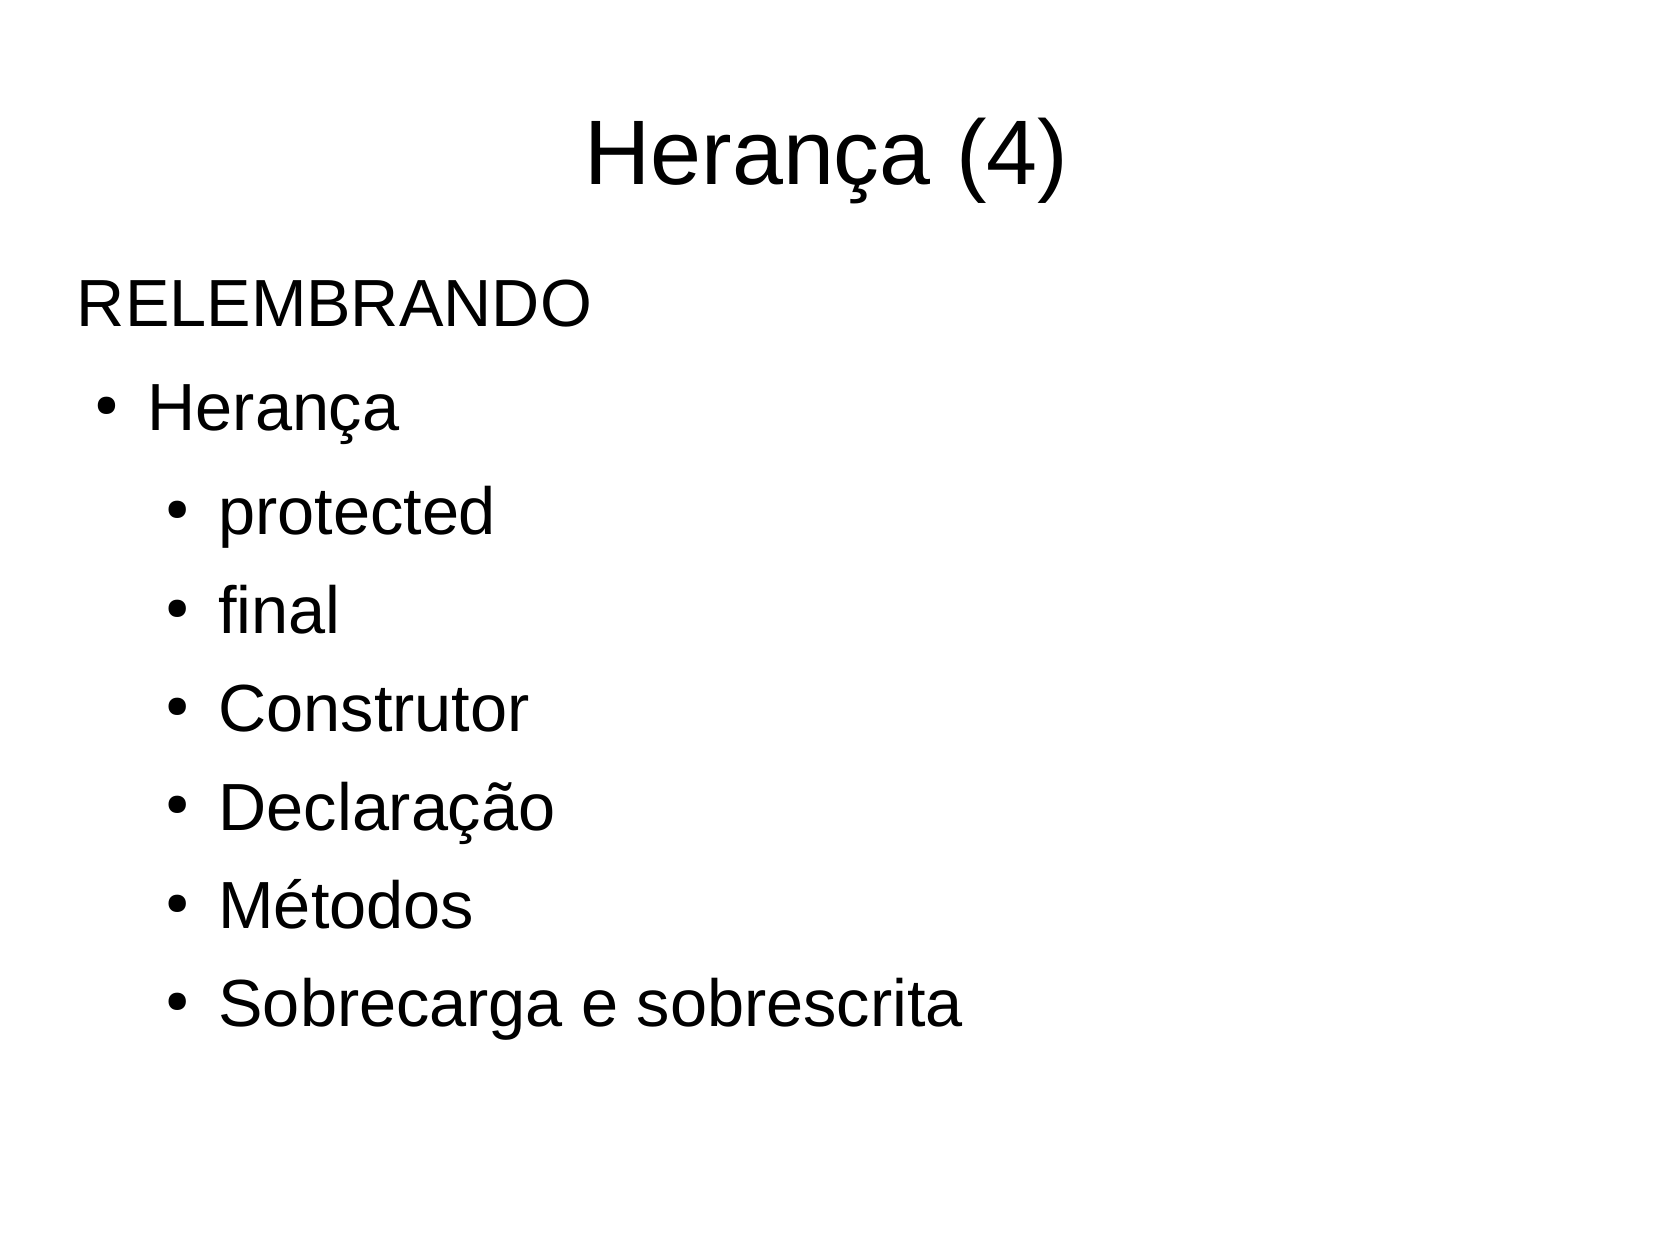

# Herança (4)
RELEMBRANDO
Herança
protected
final
Construtor
Declaração
Métodos
Sobrecarga e sobrescrita